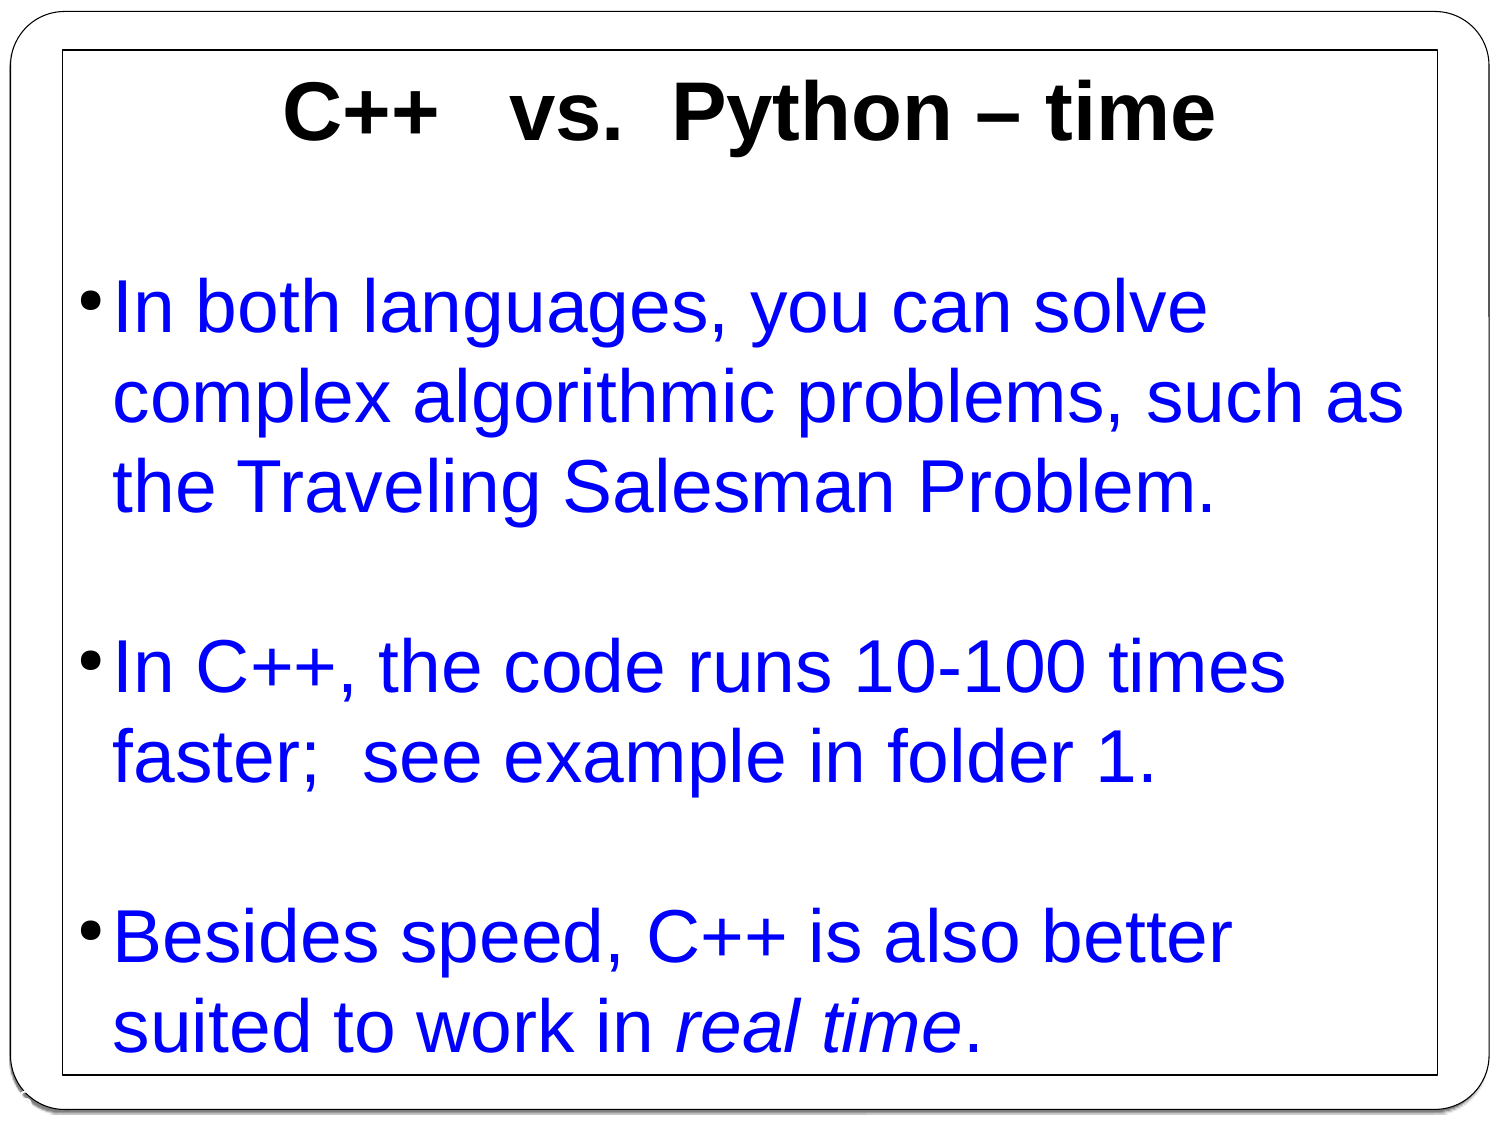

C++ vs. Python – time
In both languages, you can solve complex algorithmic problems, such as the Traveling Salesman Problem.
In C++, the code runs 10-100 times faster; see example in folder 1.
Besides speed, C++ is also better suited to work in real time.